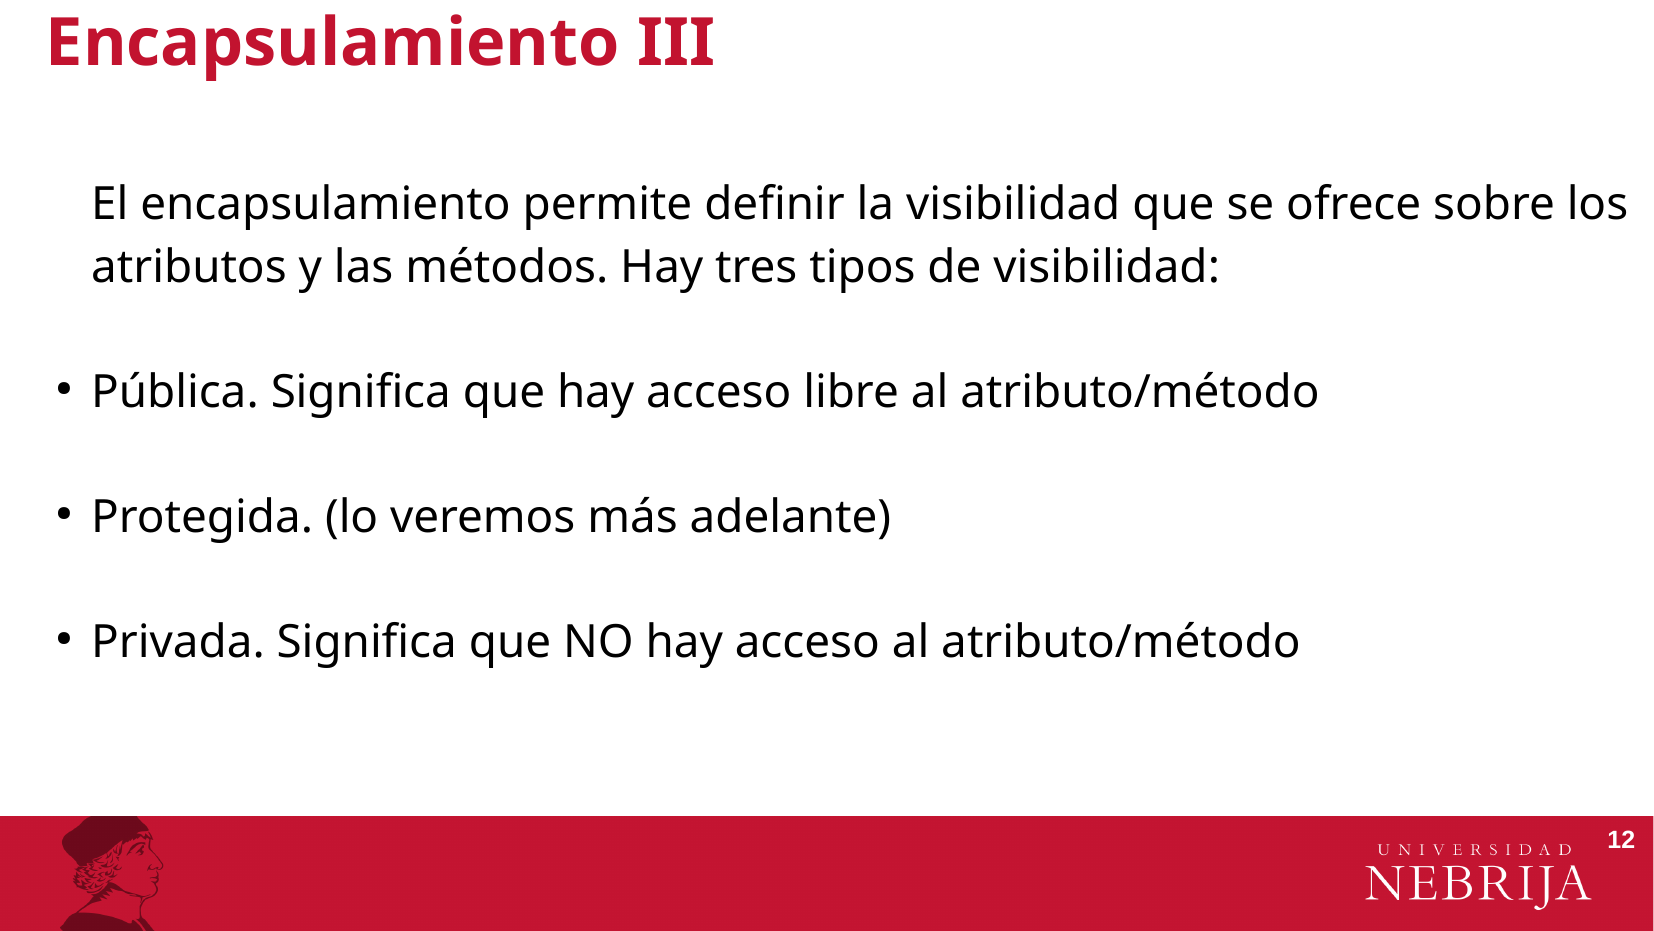

Encapsulamiento III
El encapsulamiento permite definir la visibilidad que se ofrece sobre los atributos y las métodos. Hay tres tipos de visibilidad:
Pública. Significa que hay acceso libre al atributo/método
Protegida. (lo veremos más adelante)
Privada. Significa que NO hay acceso al atributo/método